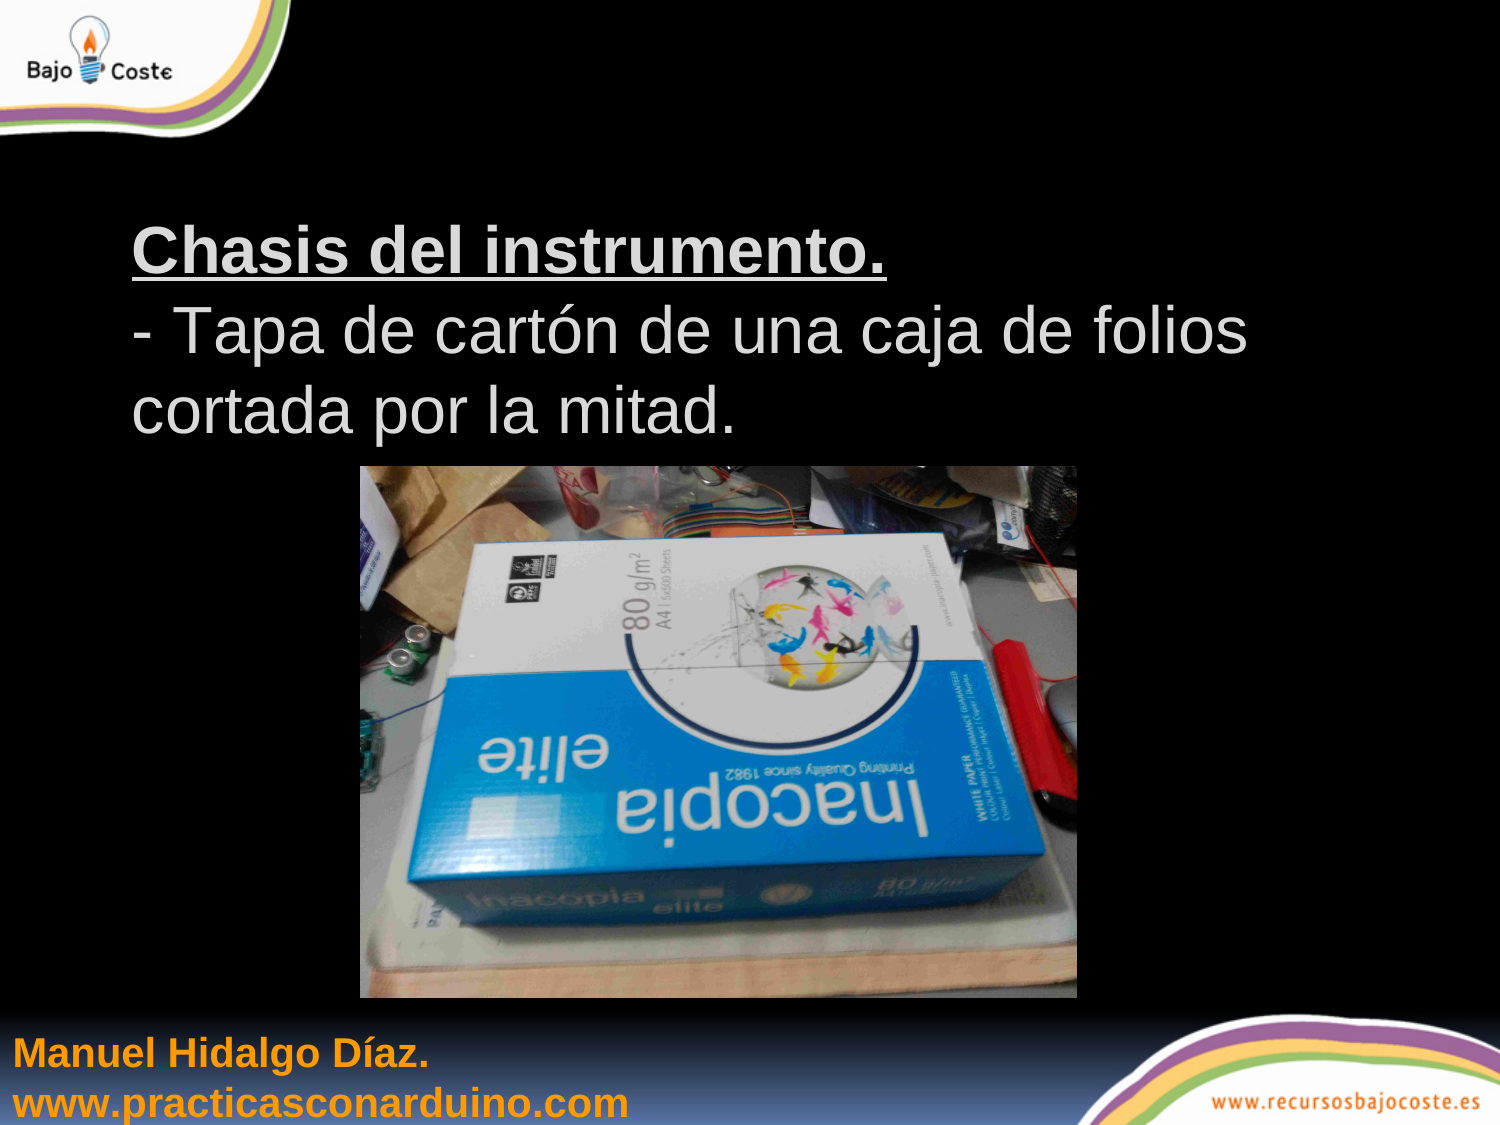

Chasis del instrumento.
- Tapa de cartón de una caja de folios cortada por la mitad.
Manuel Hidalgo Díaz.
www.practicasconarduino.com